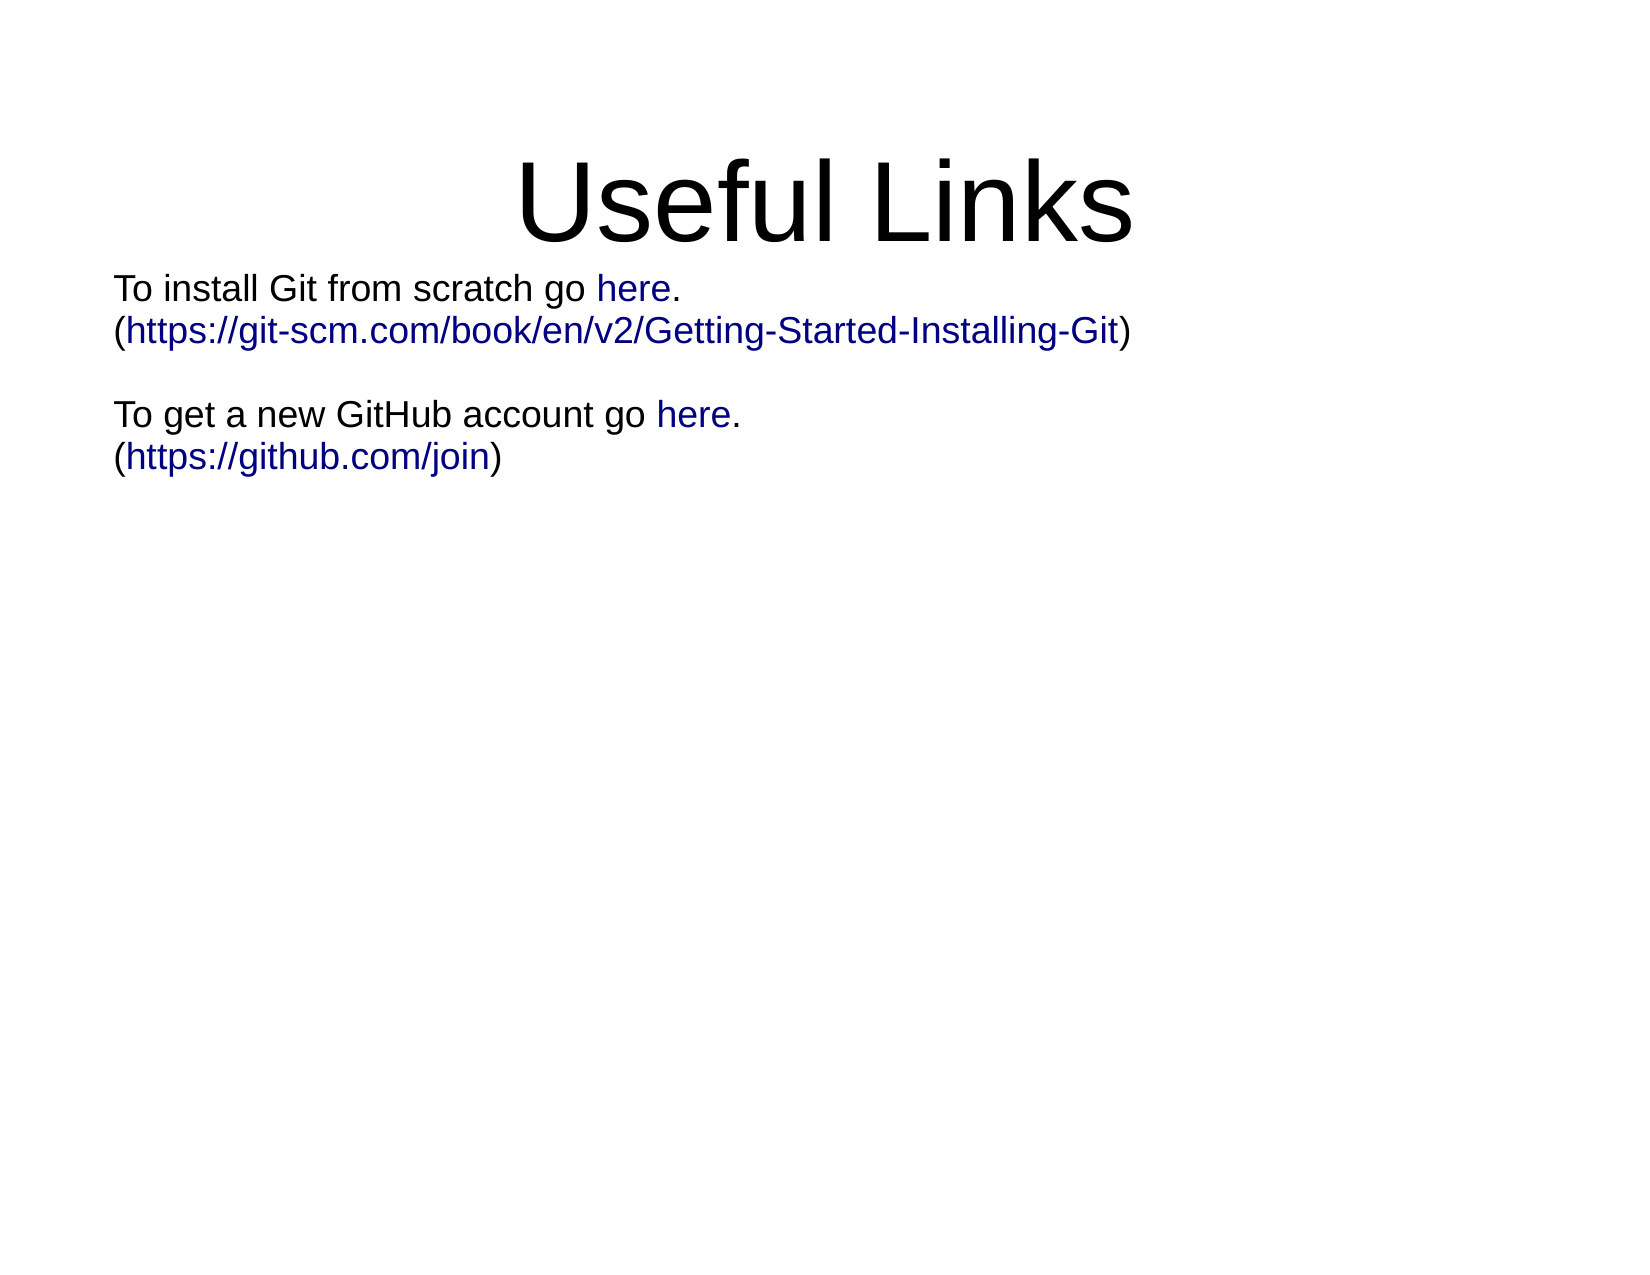

# Useful Links
To install Git from scratch go here.
(https://git-scm.com/book/en/v2/Getting-Started-Installing-Git)
To get a new GitHub account go here.
(https://github.com/join)